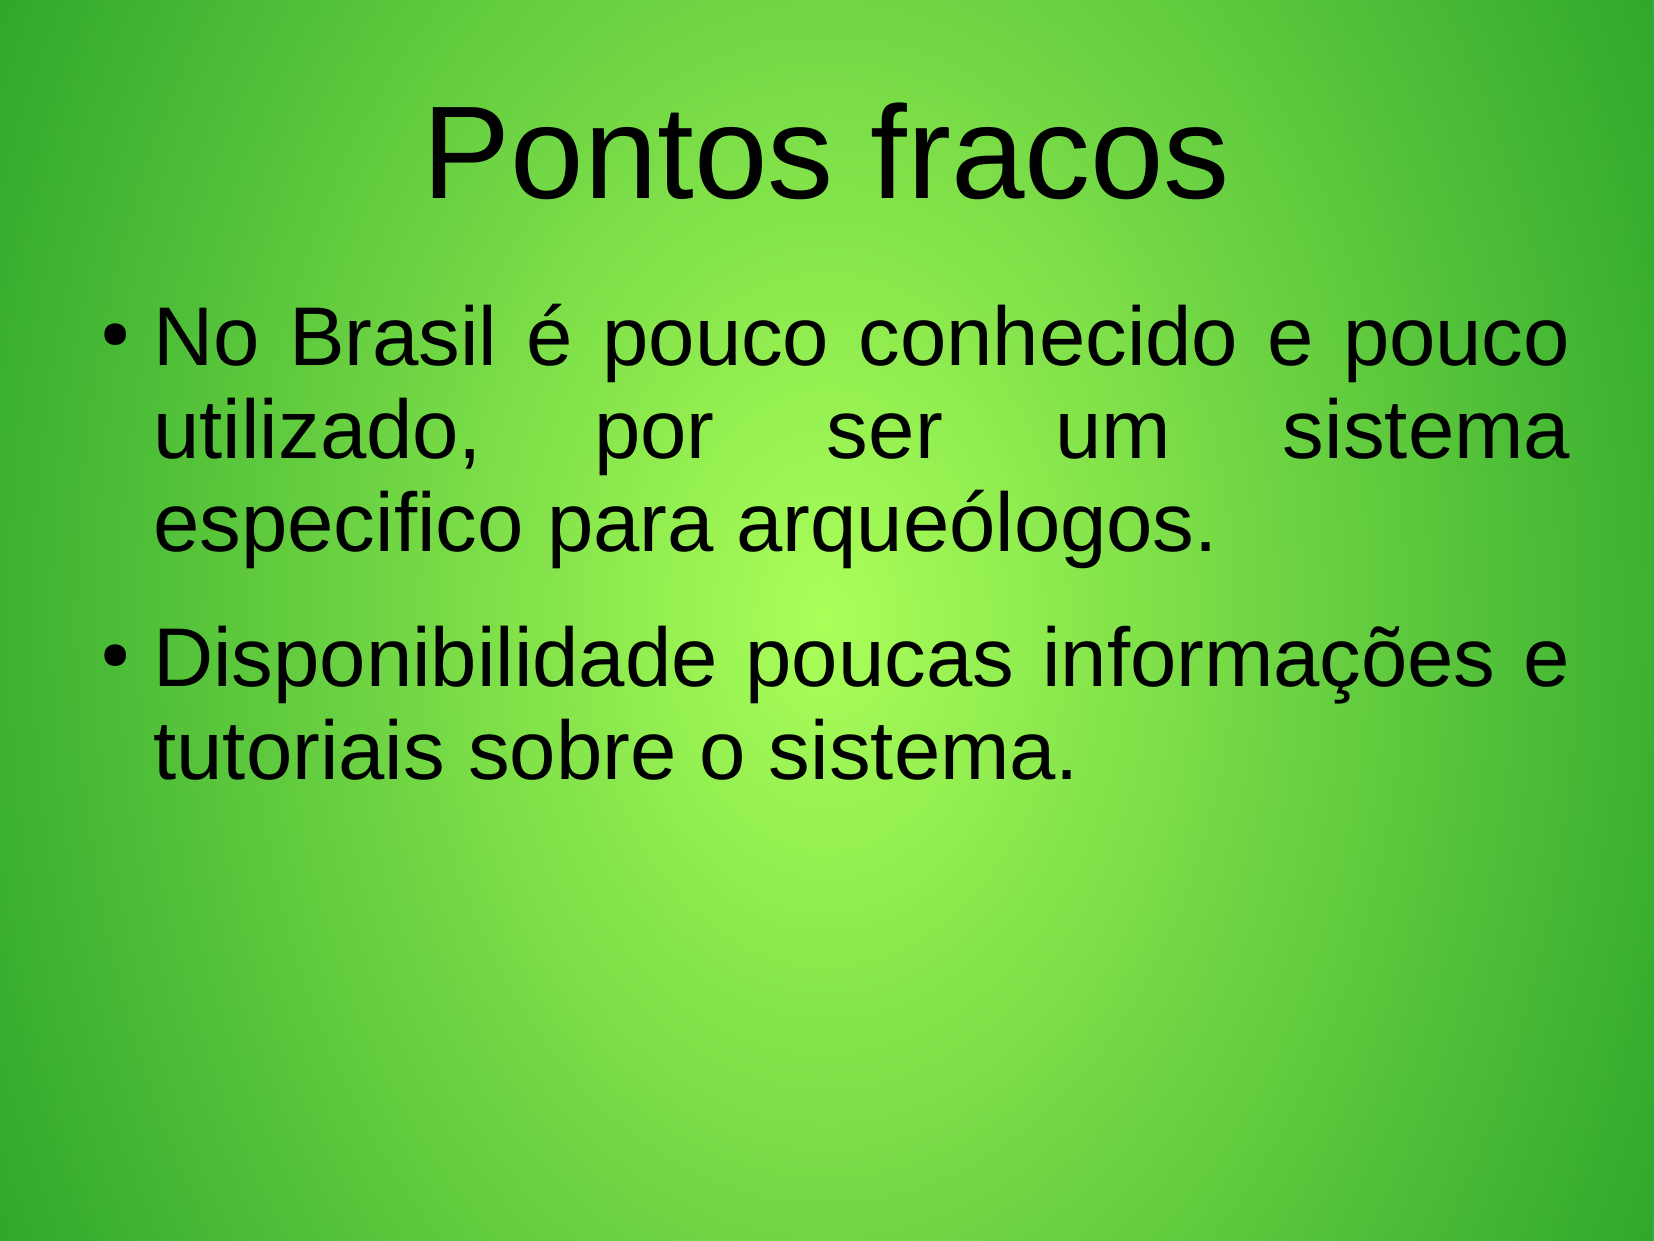

# Pontos fracos
No Brasil é pouco conhecido e pouco utilizado, por ser um sistema especifico para arqueólogos.
Disponibilidade poucas informações e tutoriais sobre o sistema.